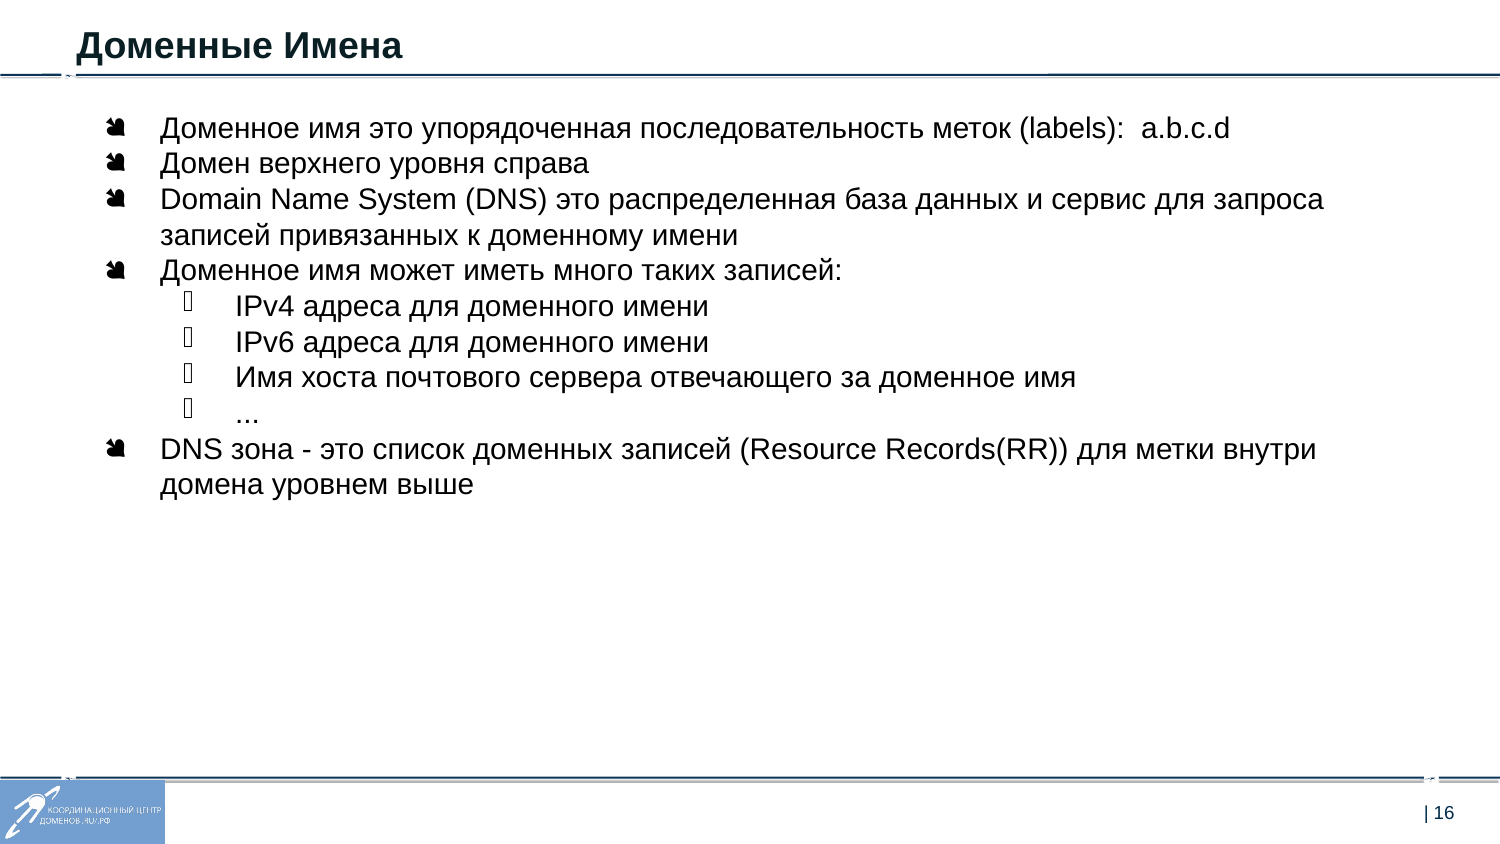

# Доменные Имена
Доменное имя это упорядоченная последовательность меток (labels): a.b.c.d
Домен верхнего уровня справа
Domain Name System (DNS) это распределенная база данных и сервис для запроса записей привязанных к доменному имени
Доменное имя может иметь много таких записей:
IPv4 адреса для доменного имени
IPv6 адреса для доменного имени
Имя хоста почтового сервера отвечающего за доменное имя
...
DNS зона - это список доменных записей (Resource Records(RR)) для метки внутри домена уровнем выше